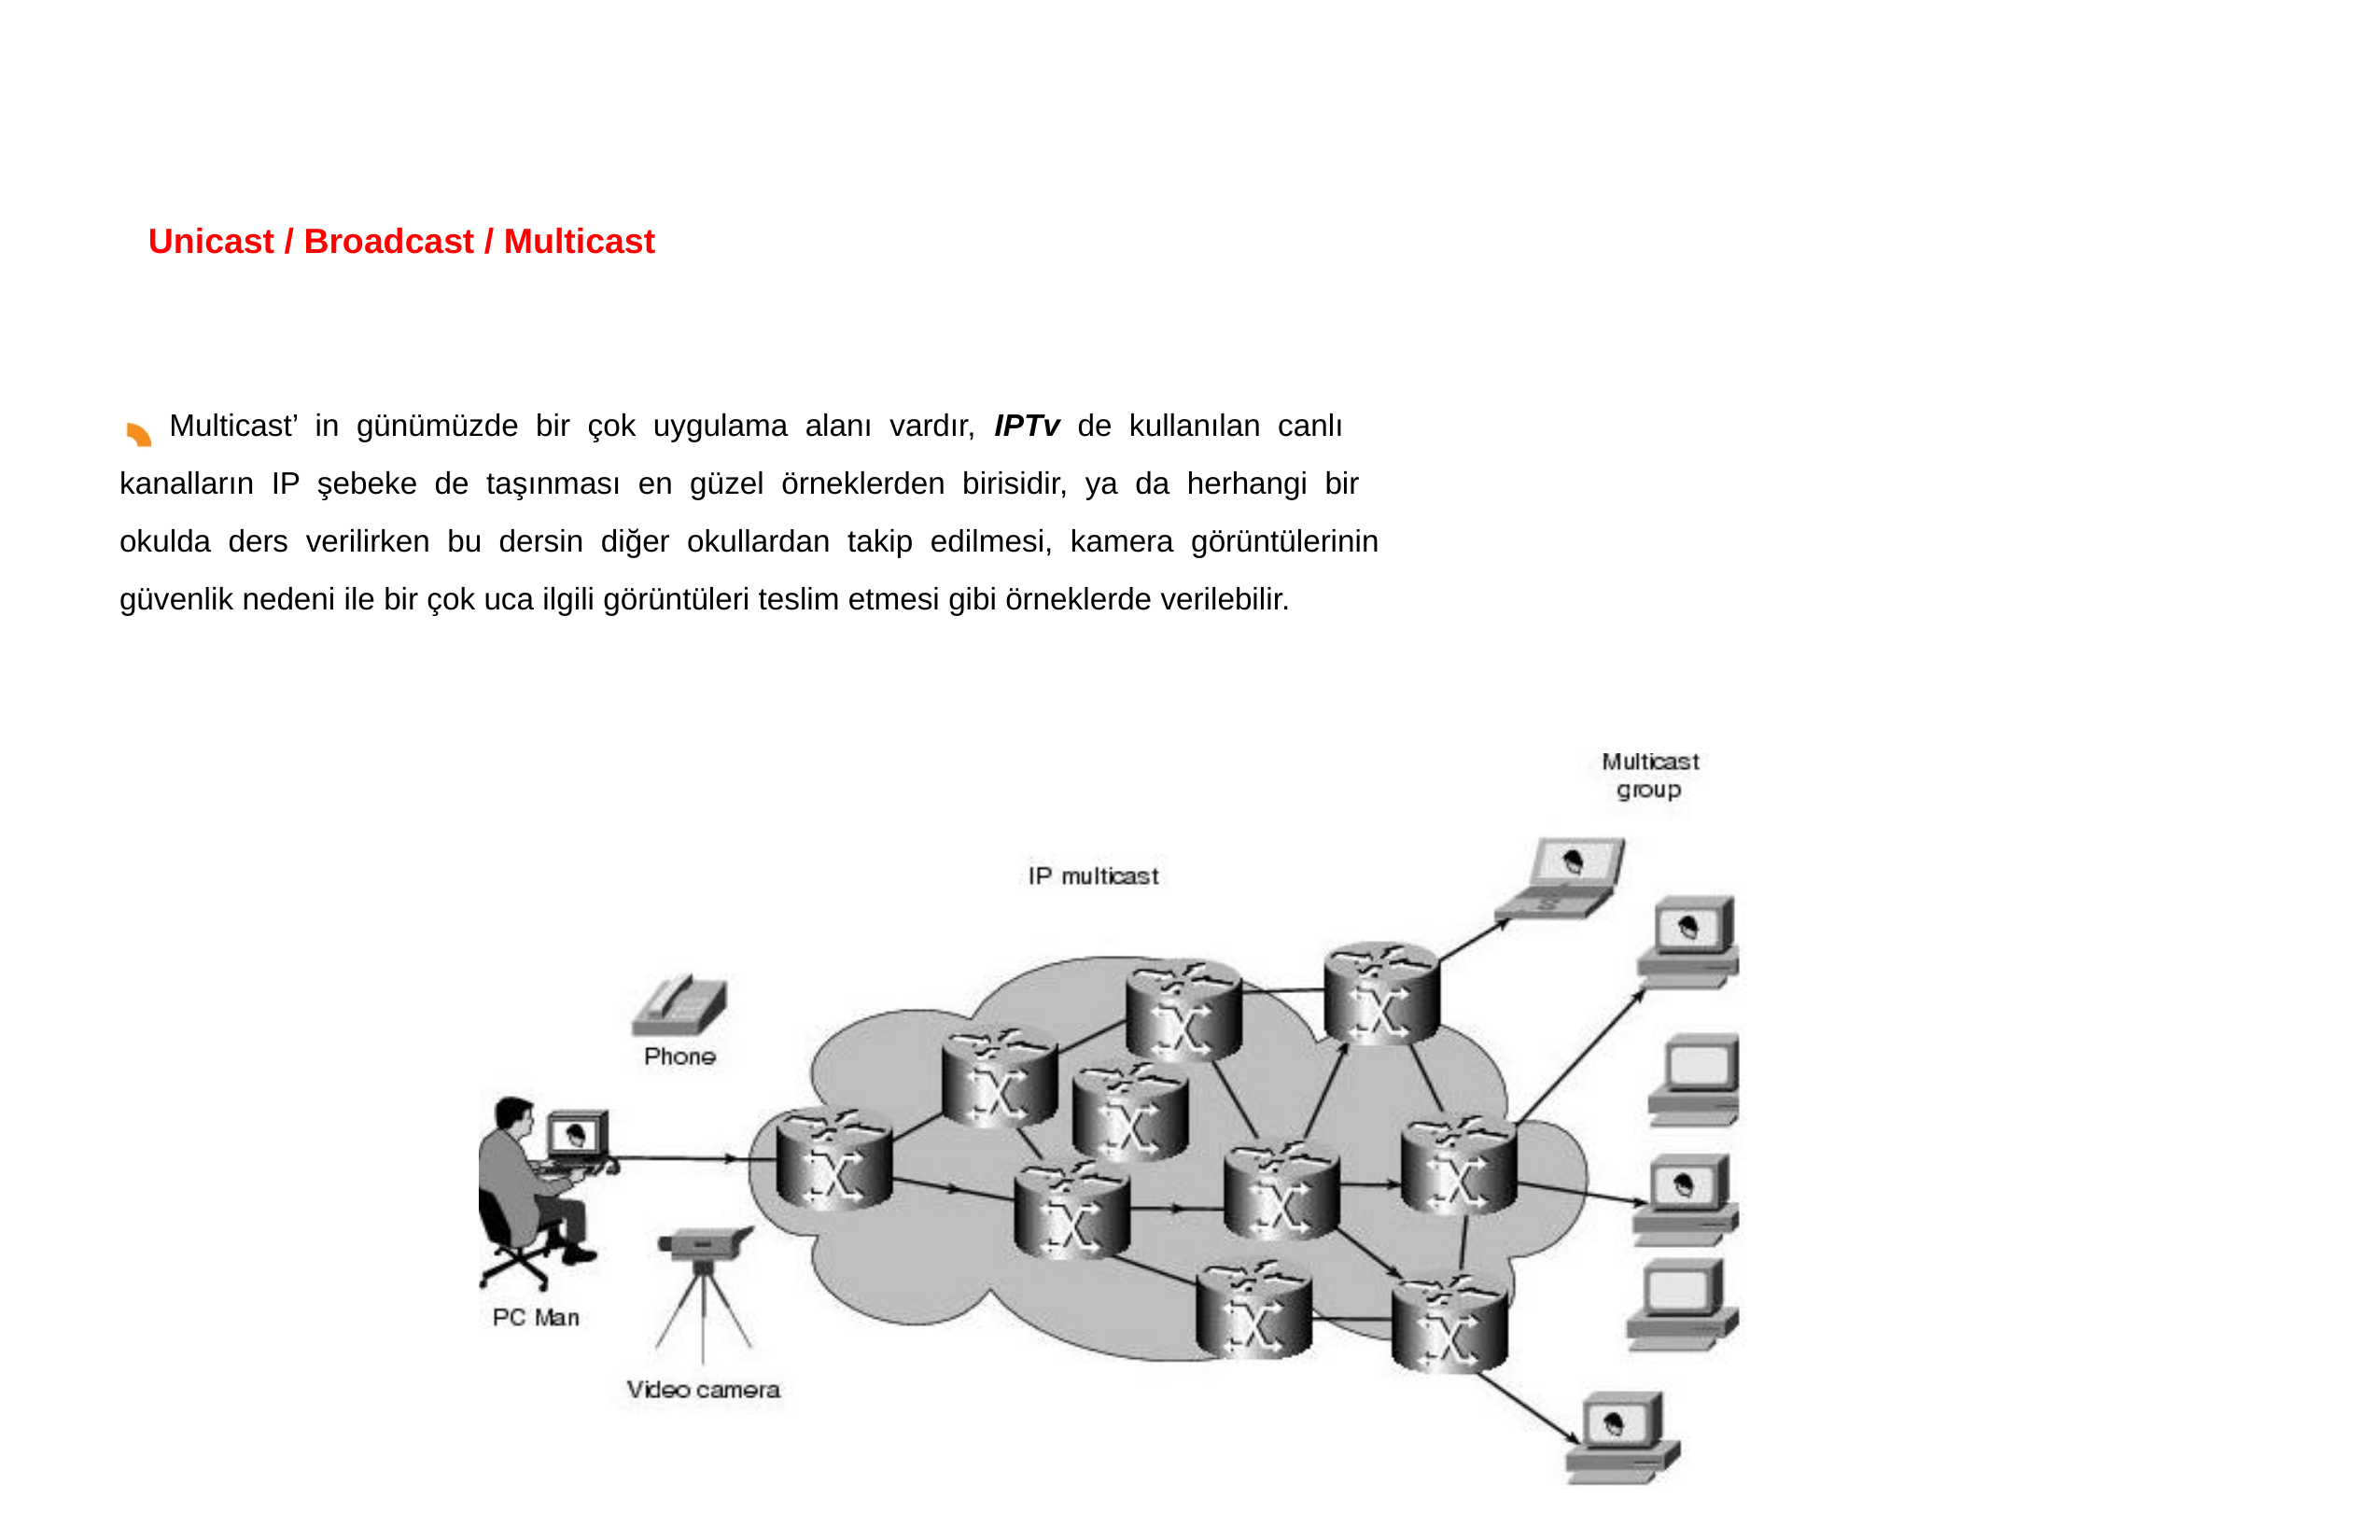

Unicast / Broadcast / Multicast
 Multicast’ in günümüzde bir çok uygulama alanı vardır, IPTv de kullanılan canlı
kanalların IP şebeke de taşınması en güzel örneklerden birisidir, ya da herhangi bir
okulda ders verilirken bu dersin diğer okullardan takip edilmesi, kamera görüntülerinin
güvenlik nedeni ile bir çok uca ilgili görüntüleri teslim etmesi gibi örneklerde verilebilir.